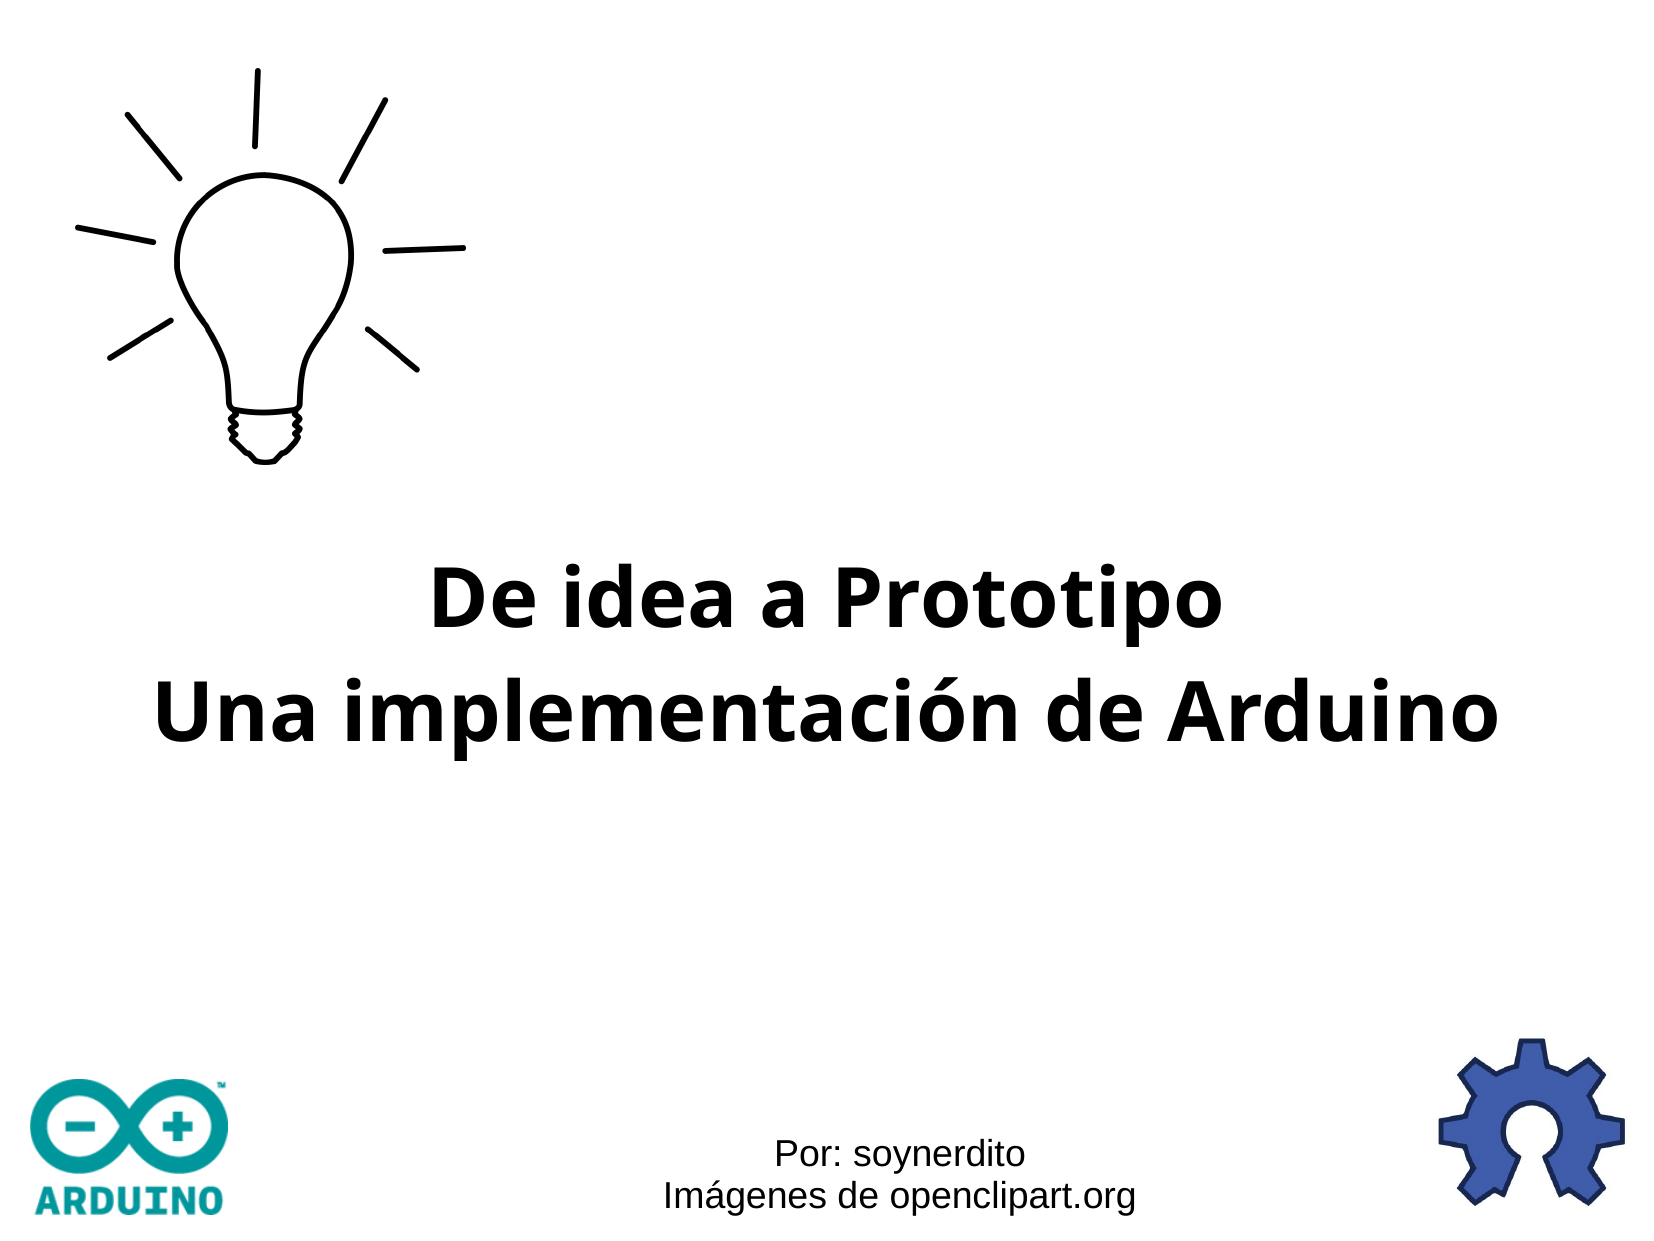

# De idea a Prototipo
Una implementación de Arduino
Por: soynerdito
Imágenes de openclipart.org